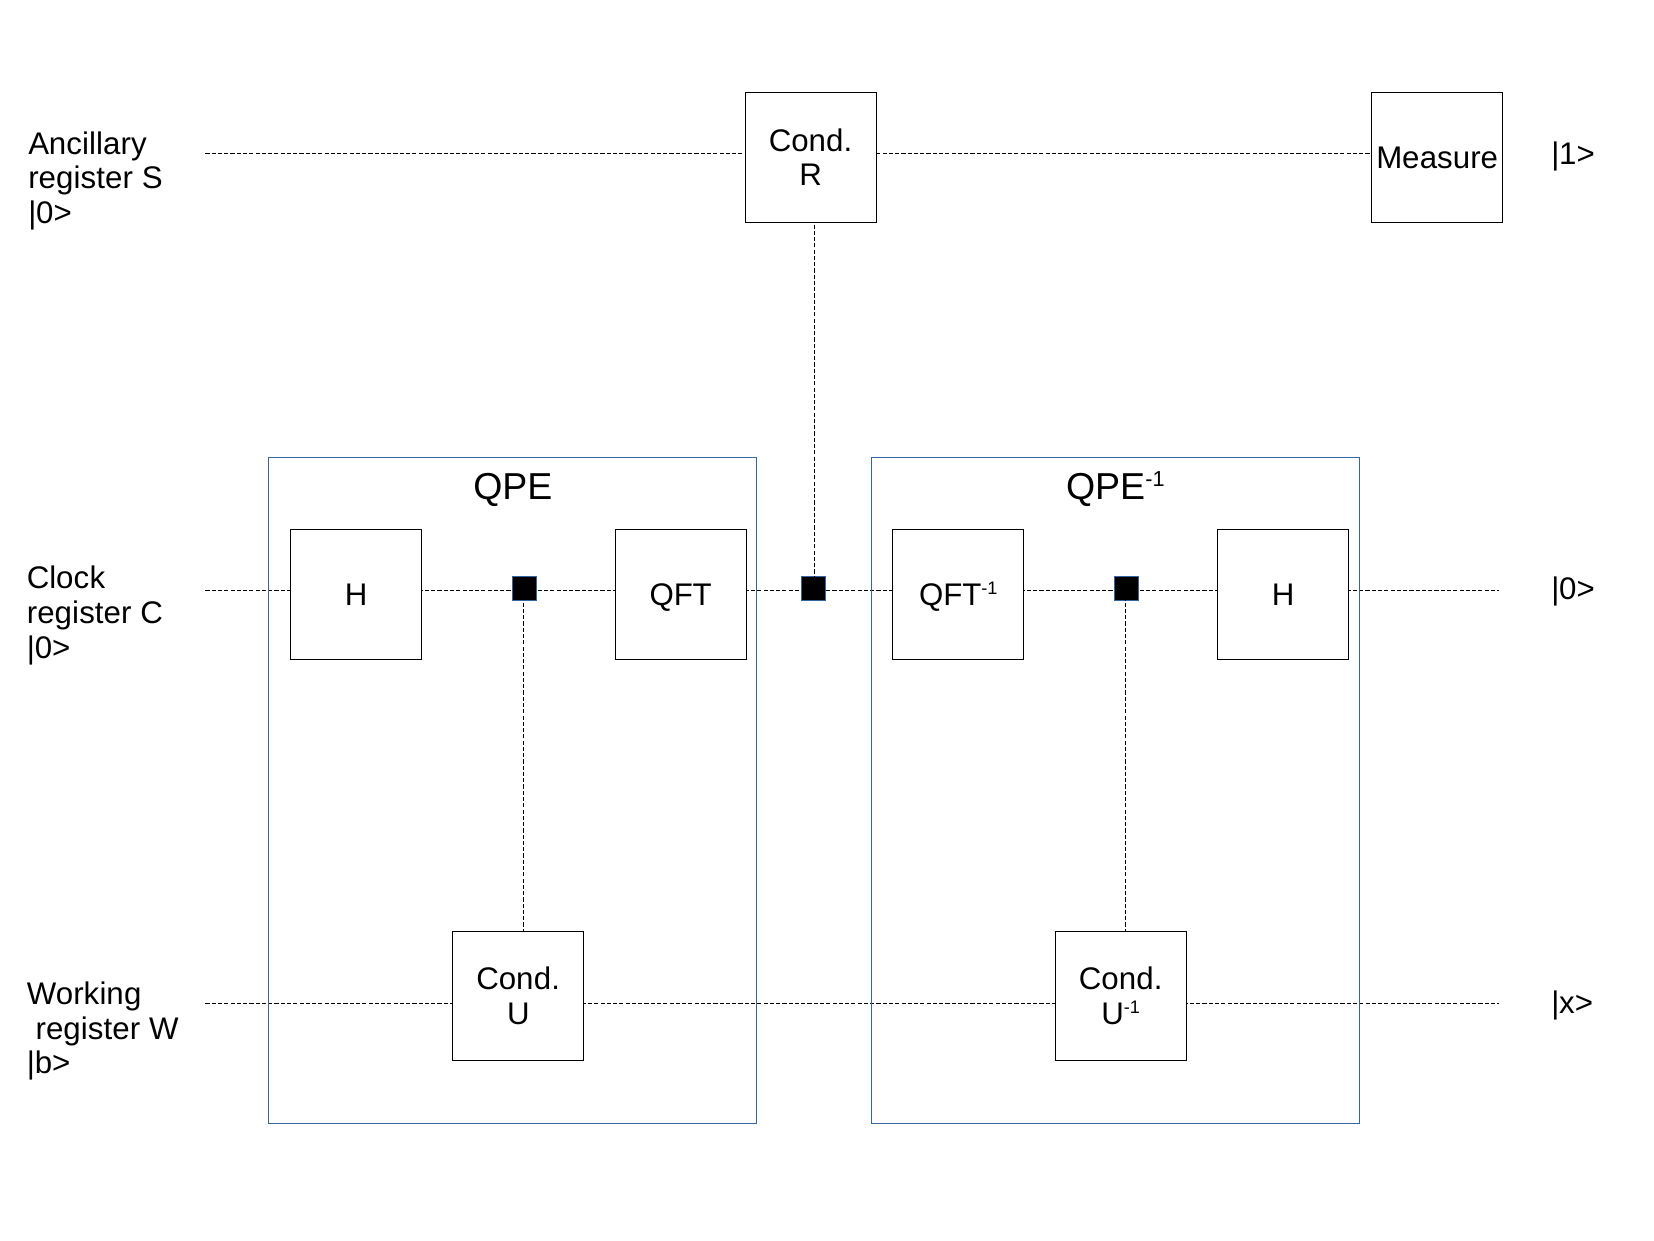

Cond.
R
Measure
Ancillary
register S
|0>
|1>
QPE
QPE-1
H
QFT
QFT-1
H
Clock
register C
|0>
|0>
Cond.
U
Cond.
U-1
Working
 register W
|b>
|x>